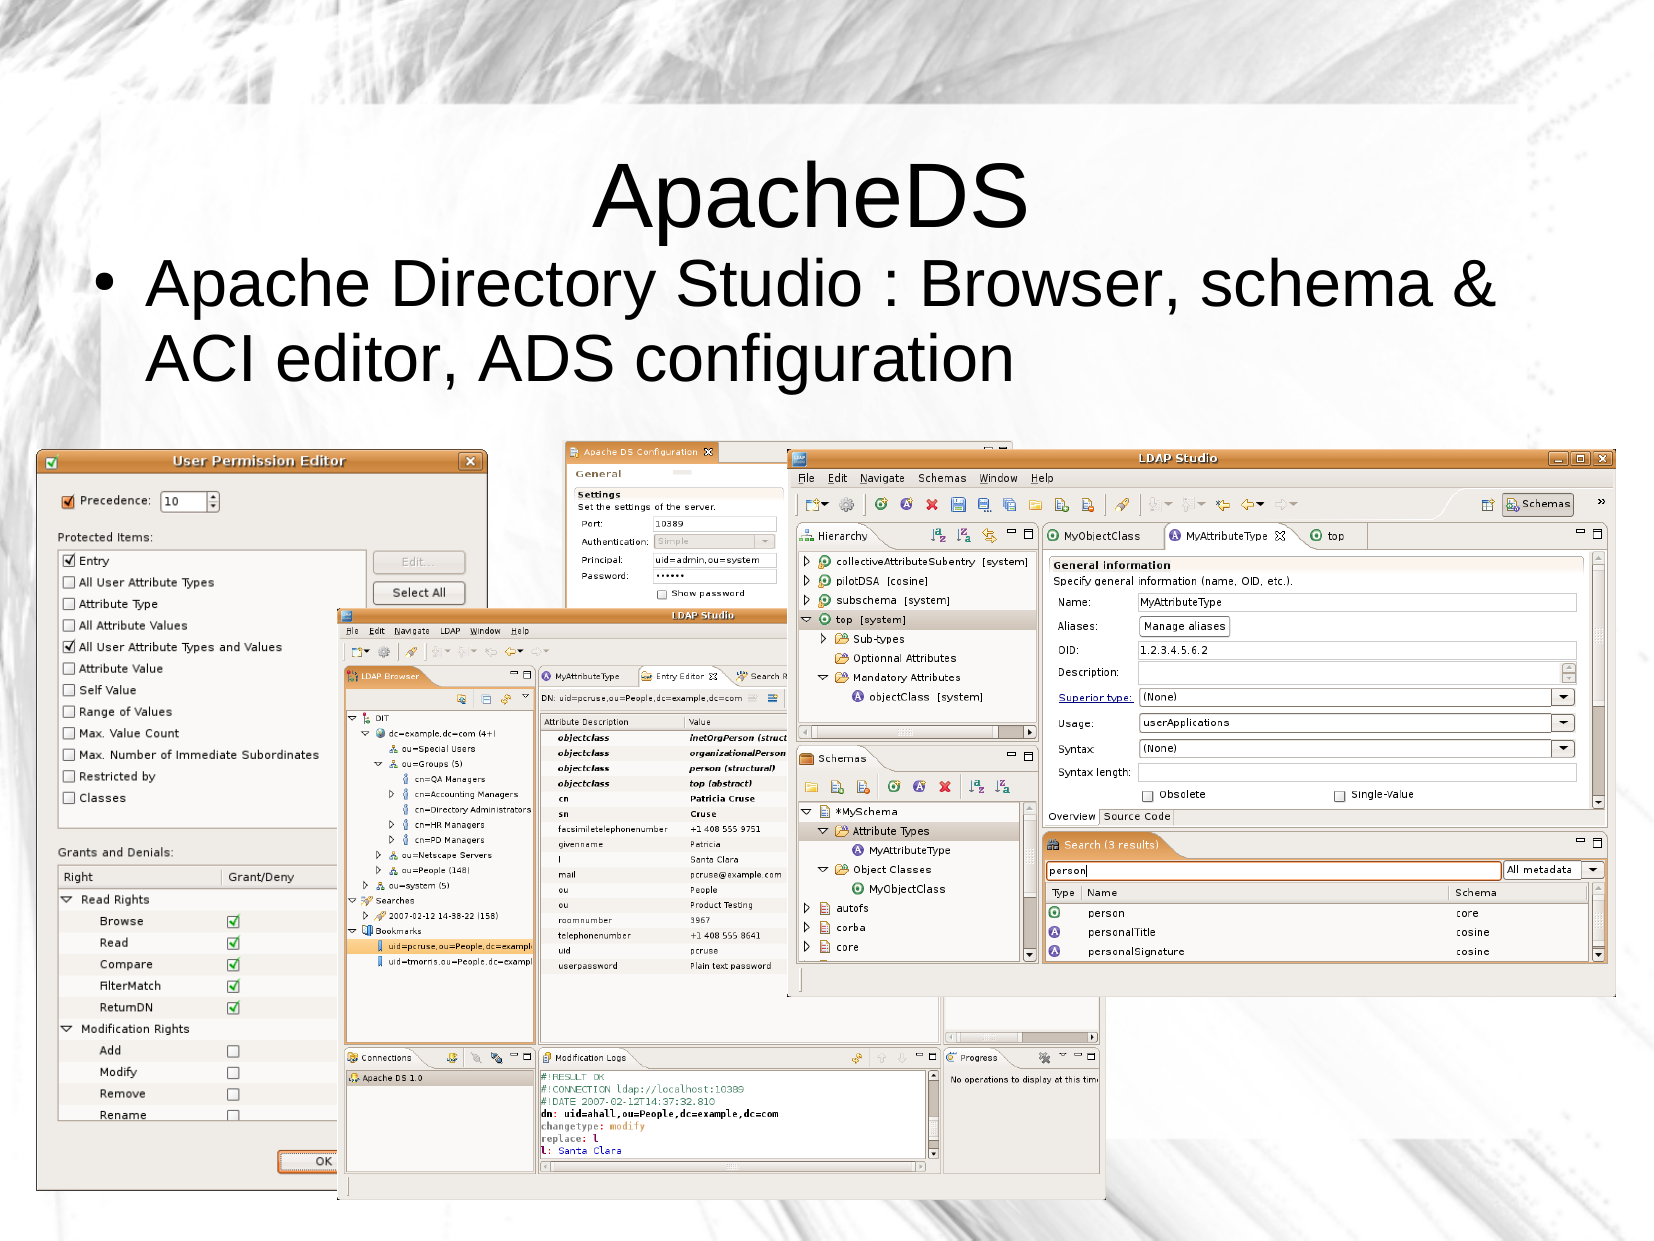

# ApacheDS
Apache Directory Studio : Browser, schema & ACI editor, ADS configuration